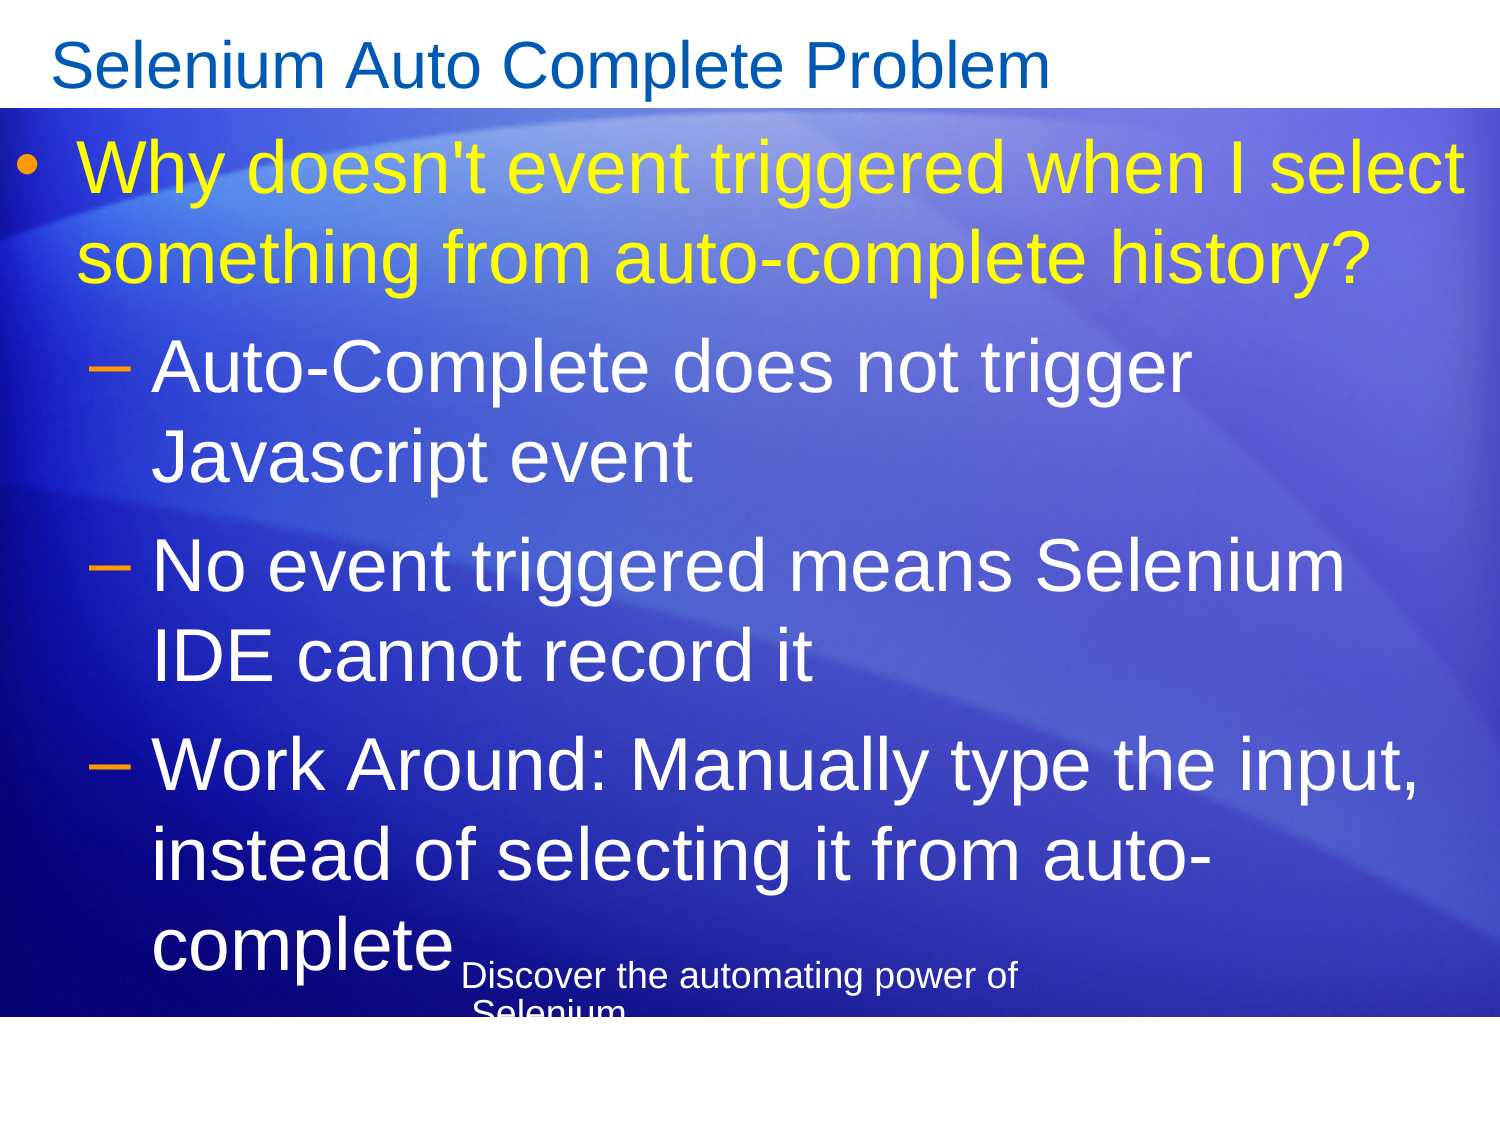

# Selenium Auto Complete Problem
Why doesn't event triggered when I select something from auto-complete history?
Auto-Complete does not trigger Javascript event
No event triggered means Selenium IDE cannot record it
Work Around: Manually type the input, instead of selecting it from auto-complete
Discover the automating power of Selenium
12